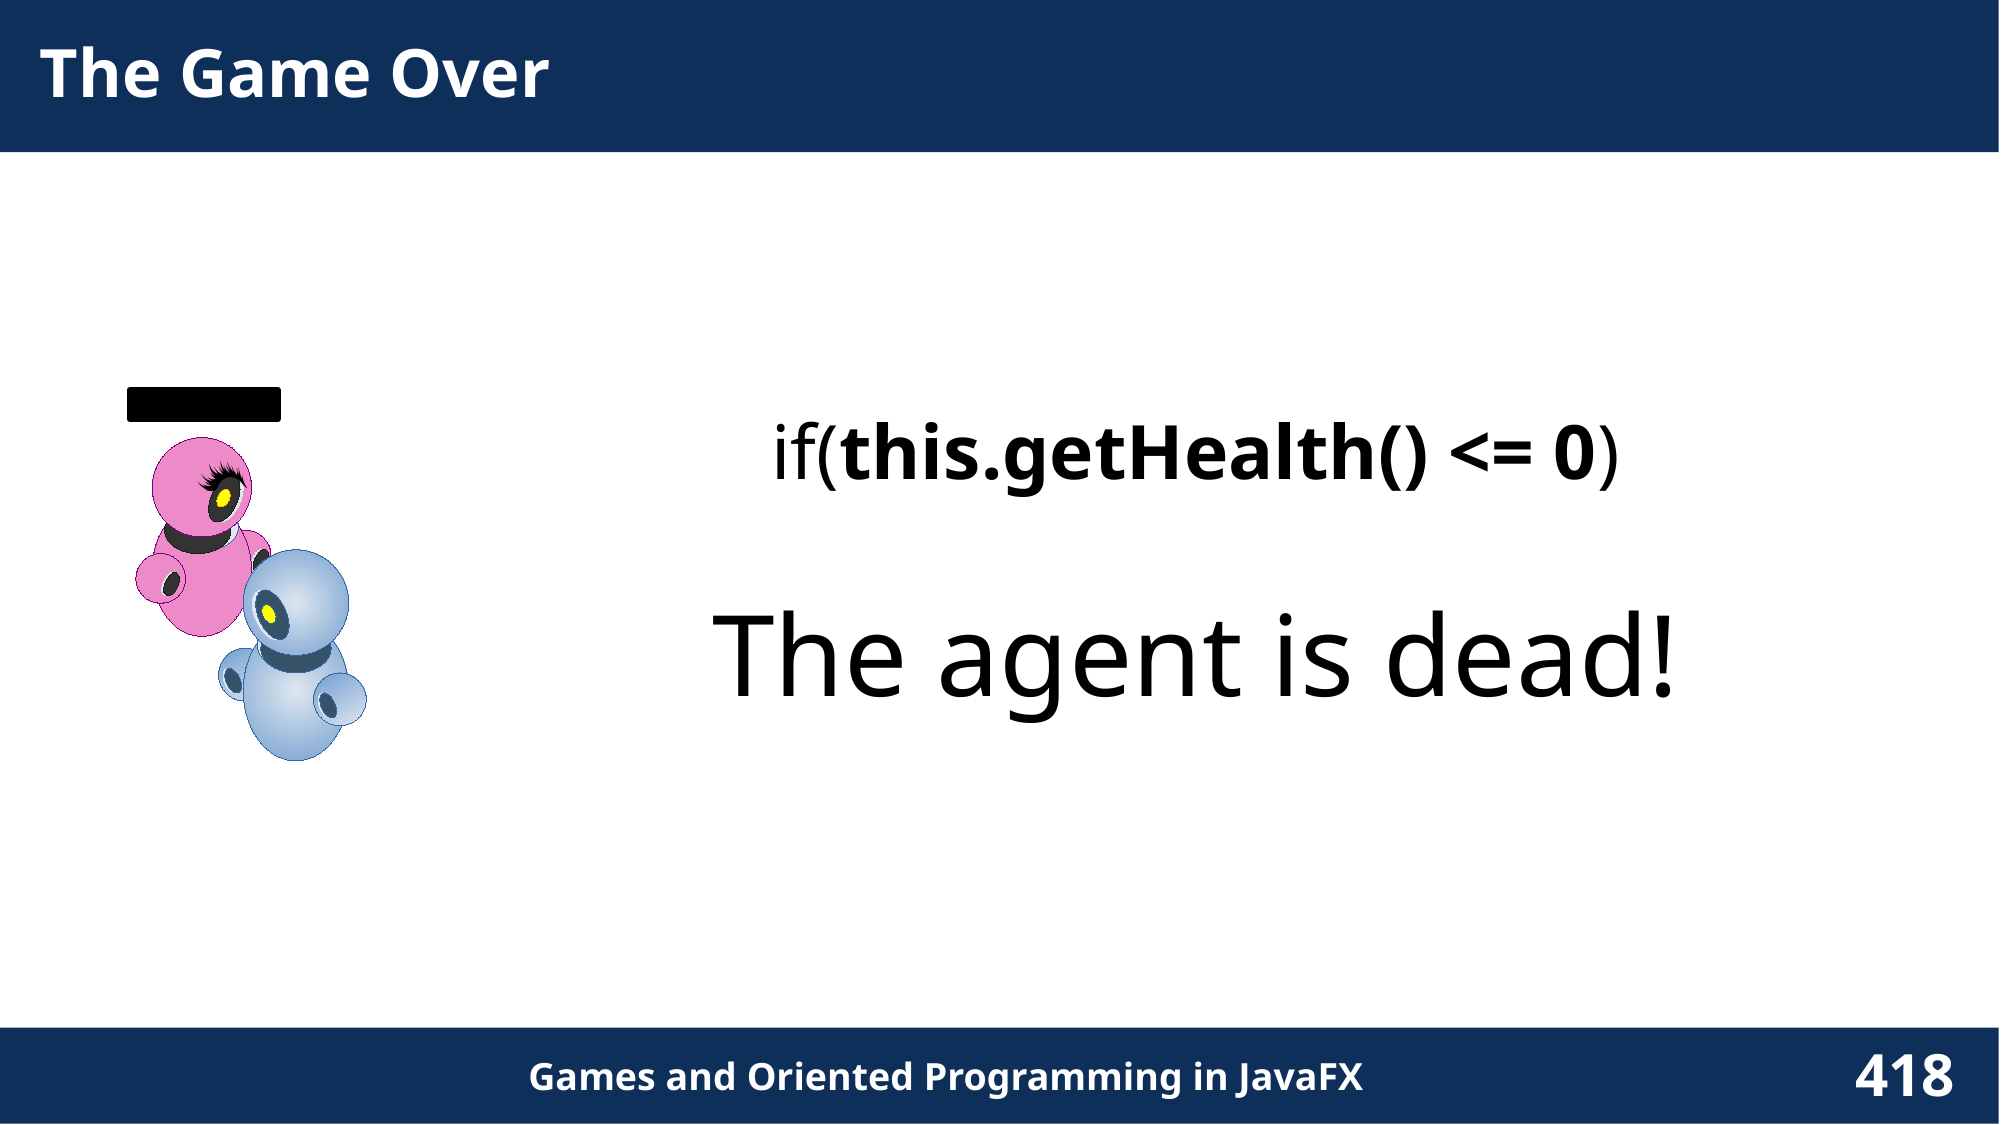

The Game Over
if(this.getHealth() <= 0)
The agent is dead!